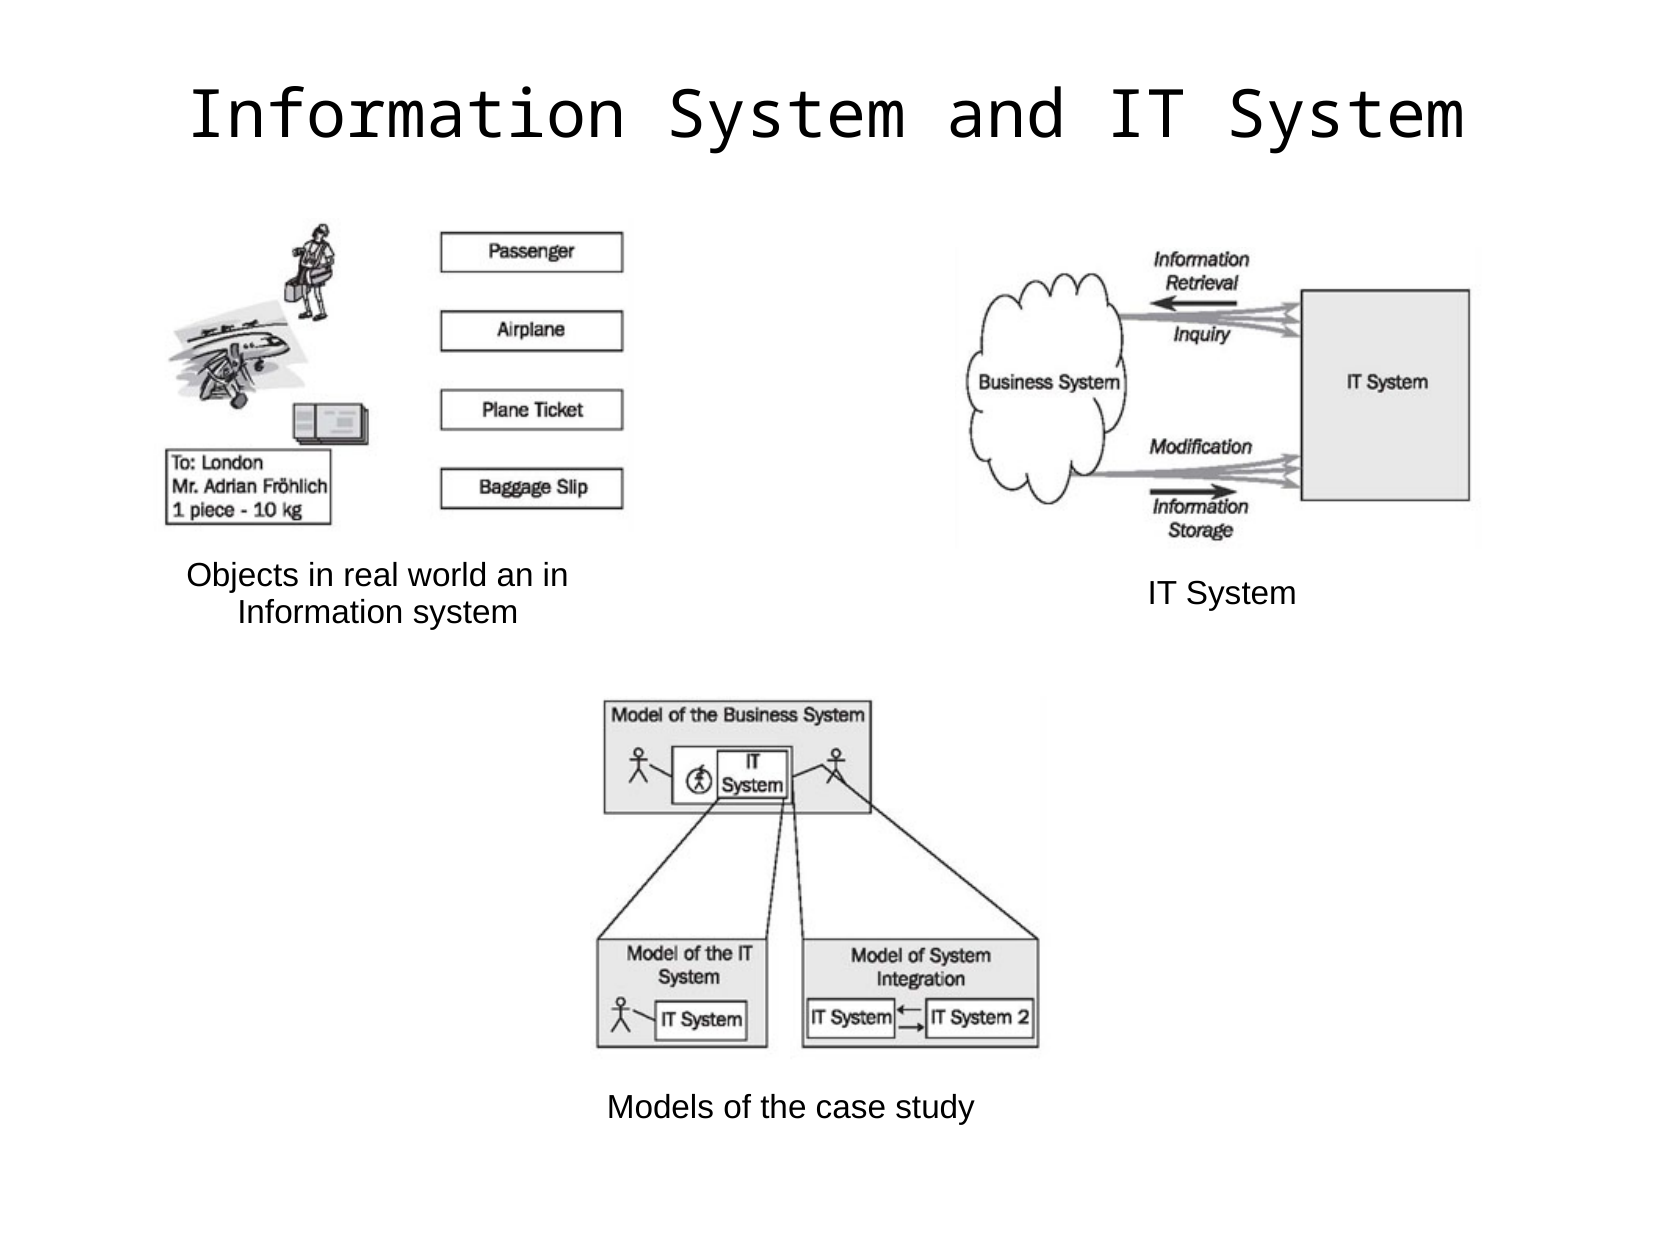

# Information System and IT System
Objects in real world an in Information system
IT System
Models of the case study